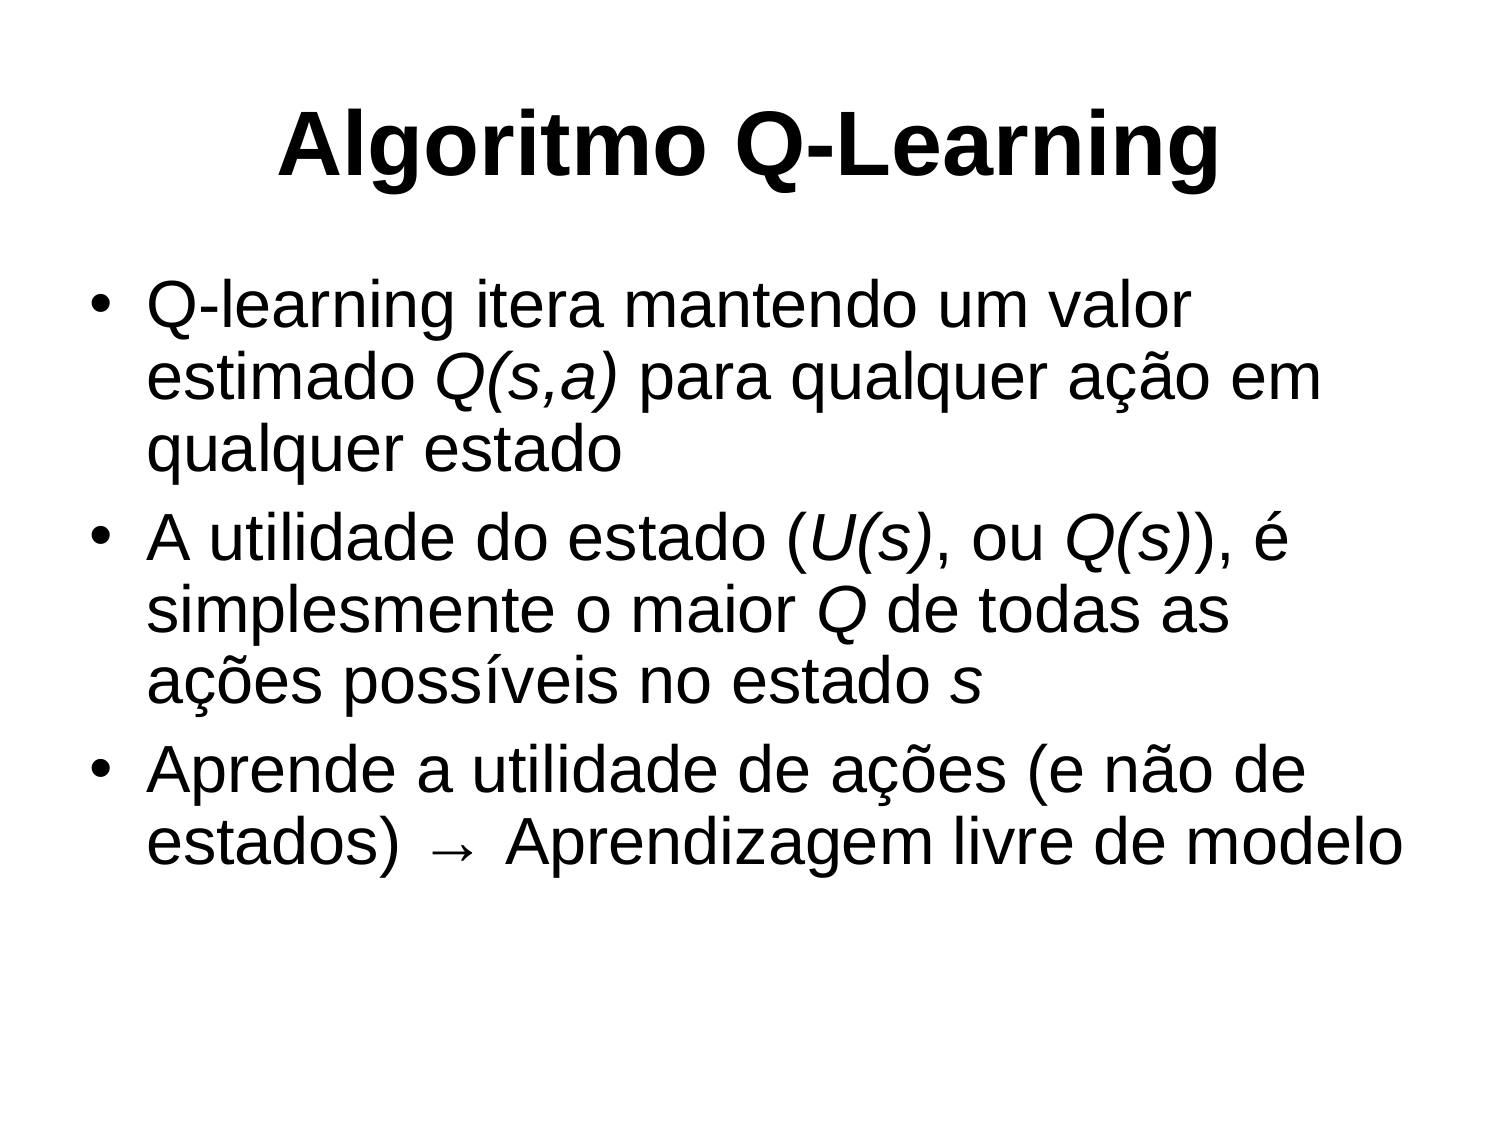

# Algoritmo Q-Learning
Q-learning itera mantendo um valor estimado Q(s,a) para qualquer ação em qualquer estado
A utilidade do estado (U(s), ou Q(s)), é simplesmente o maior Q de todas as ações possíveis no estado s
Aprende a utilidade de ações (e não de estados) → Aprendizagem livre de modelo